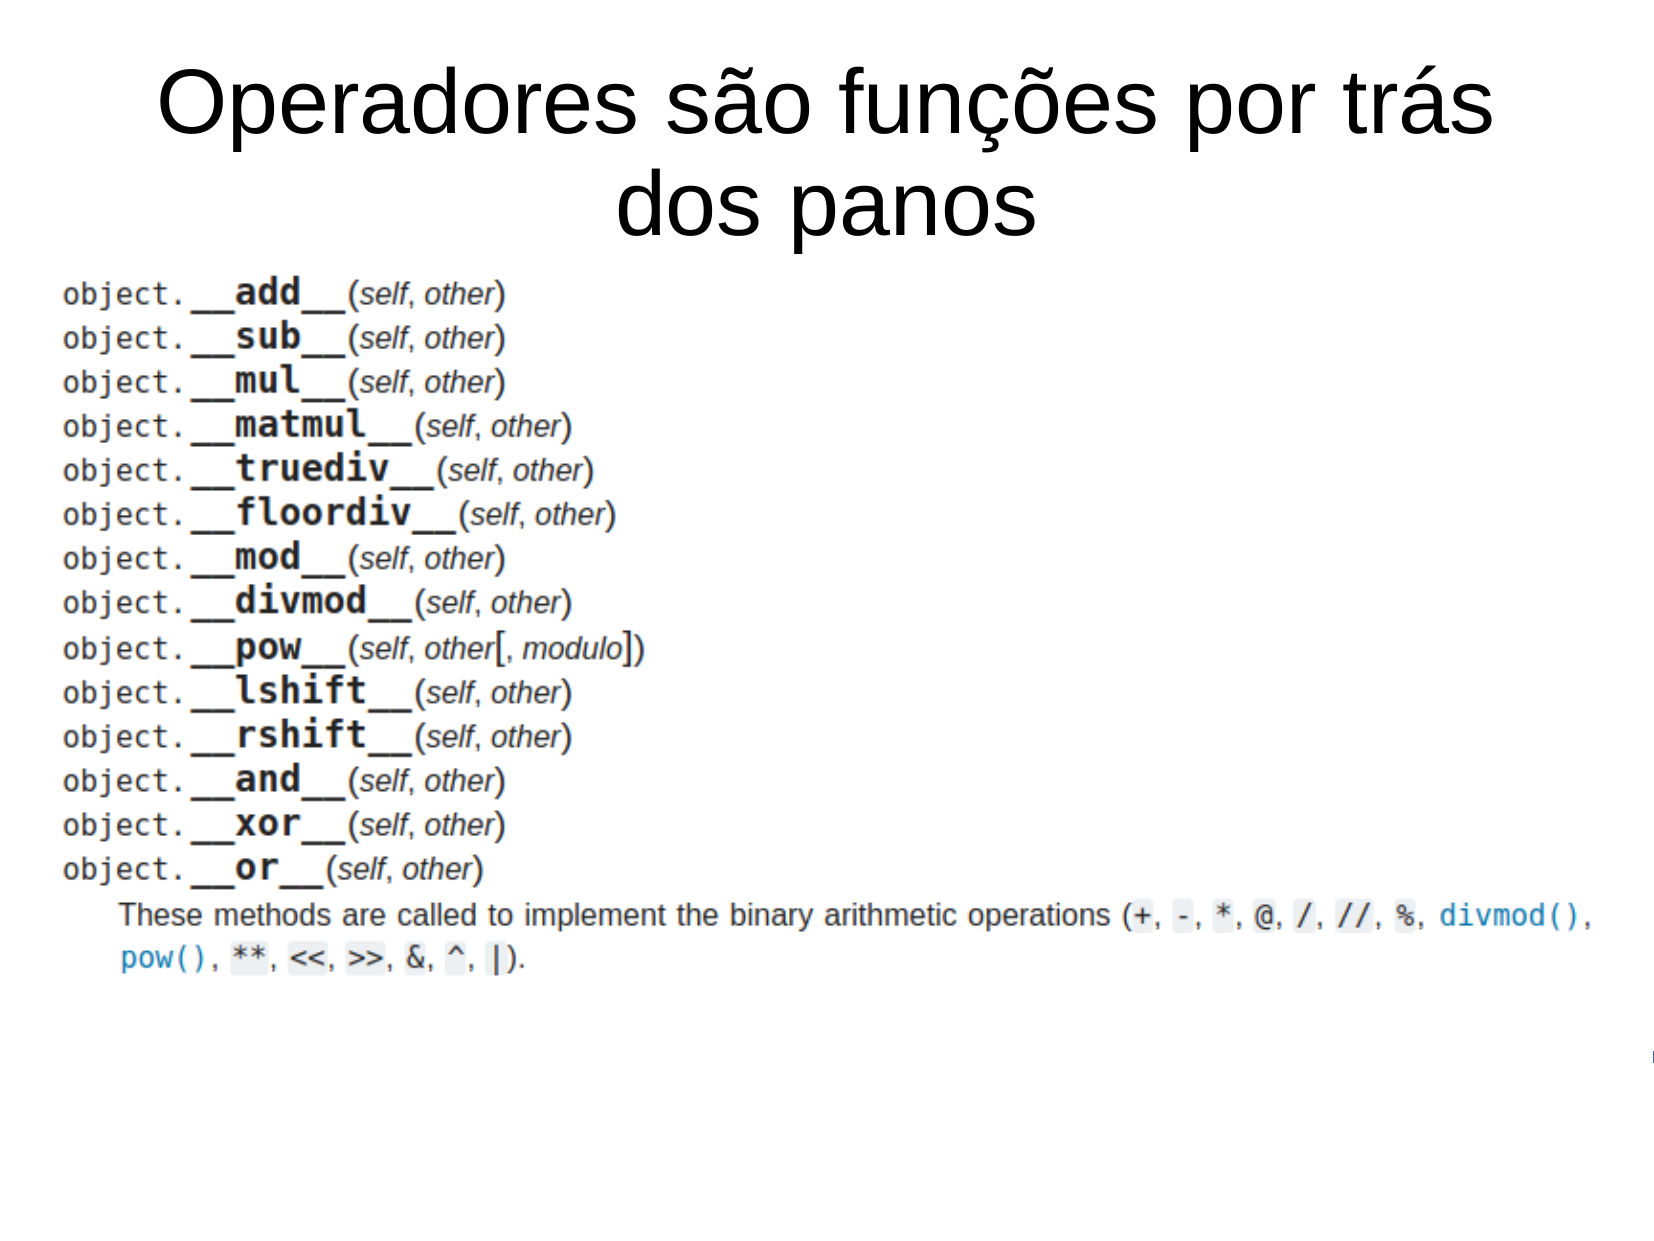

# Operadores são funções por trás dos panos
7